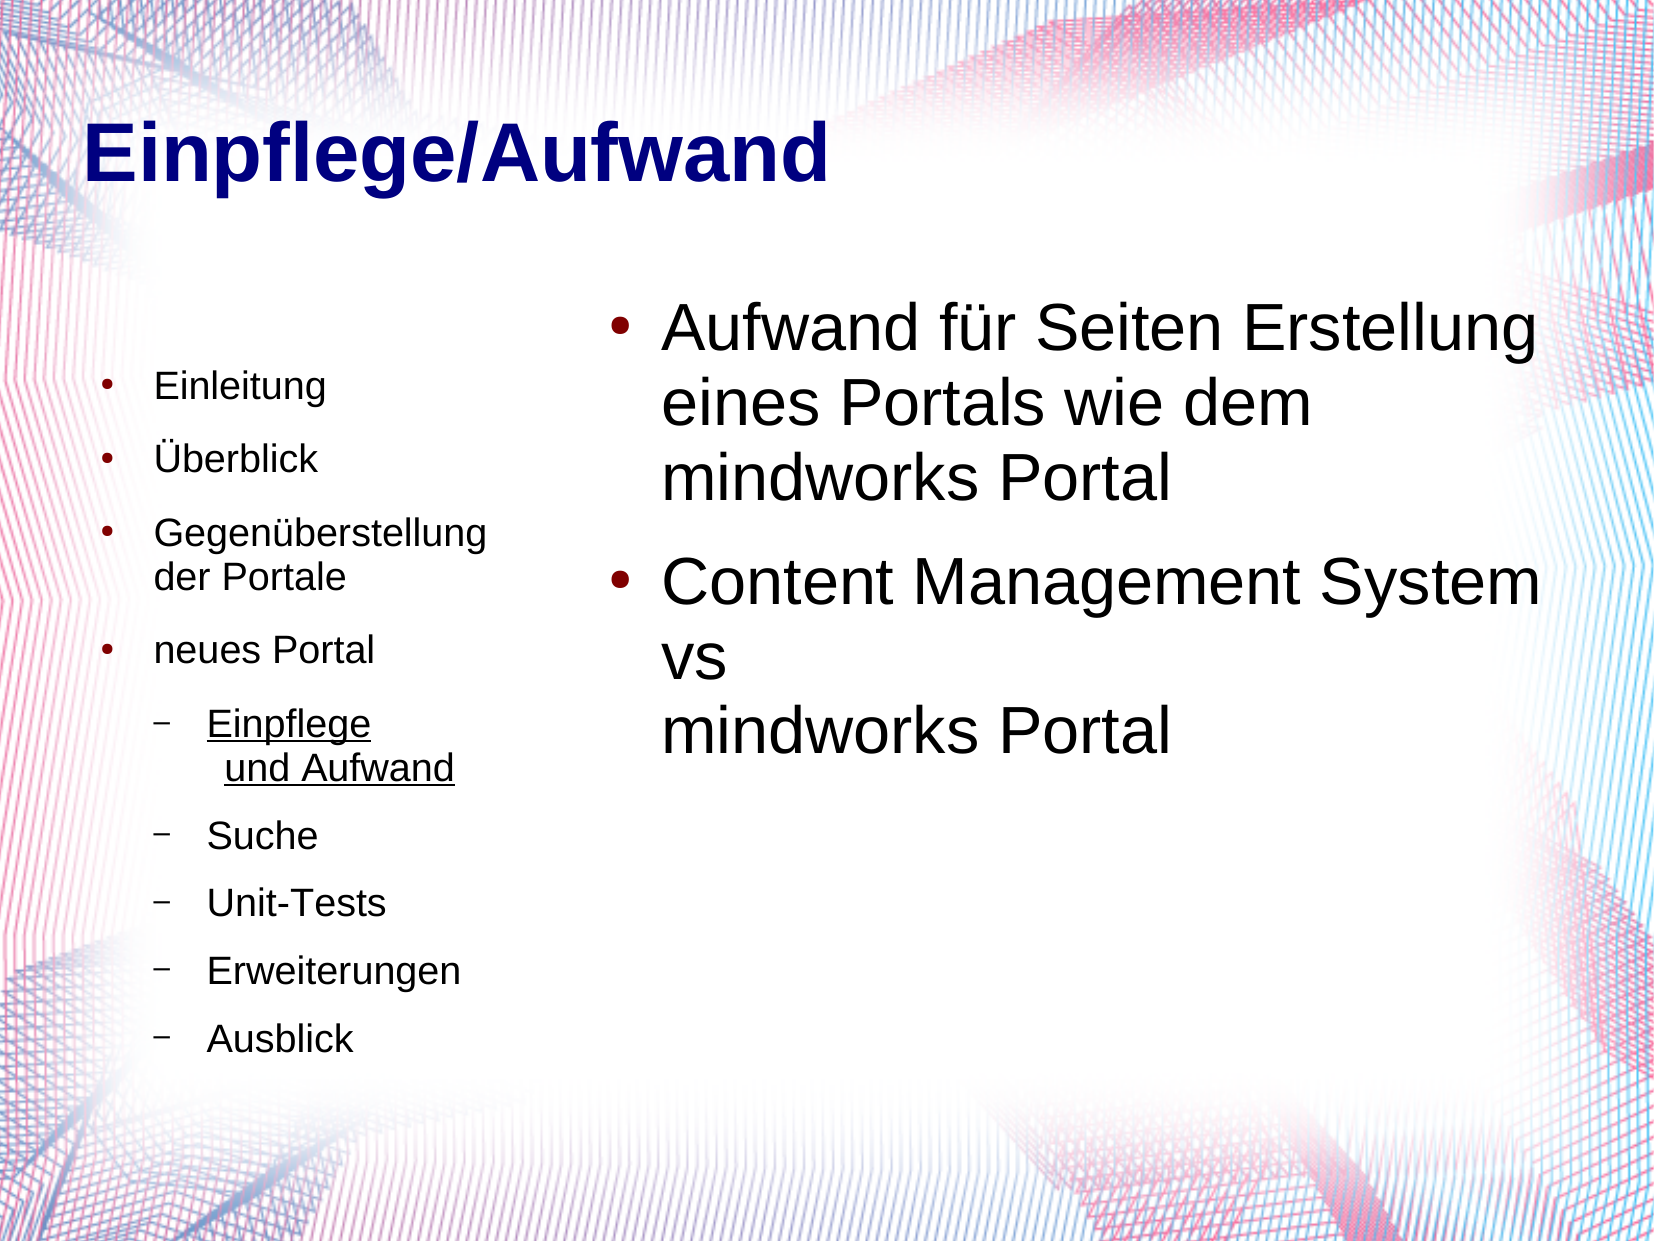

# Einpflege/Aufwand
Einleitung
Überblick
Gegenüberstellung der Portale
neues Portal
Einpflege
und Aufwand
Suche
Unit-Tests
Erweiterungen
Ausblick
Aufwand für Seiten Erstellung
eines Portals wie dem mindworks Portal
Content Management System
vs
mindworks Portal